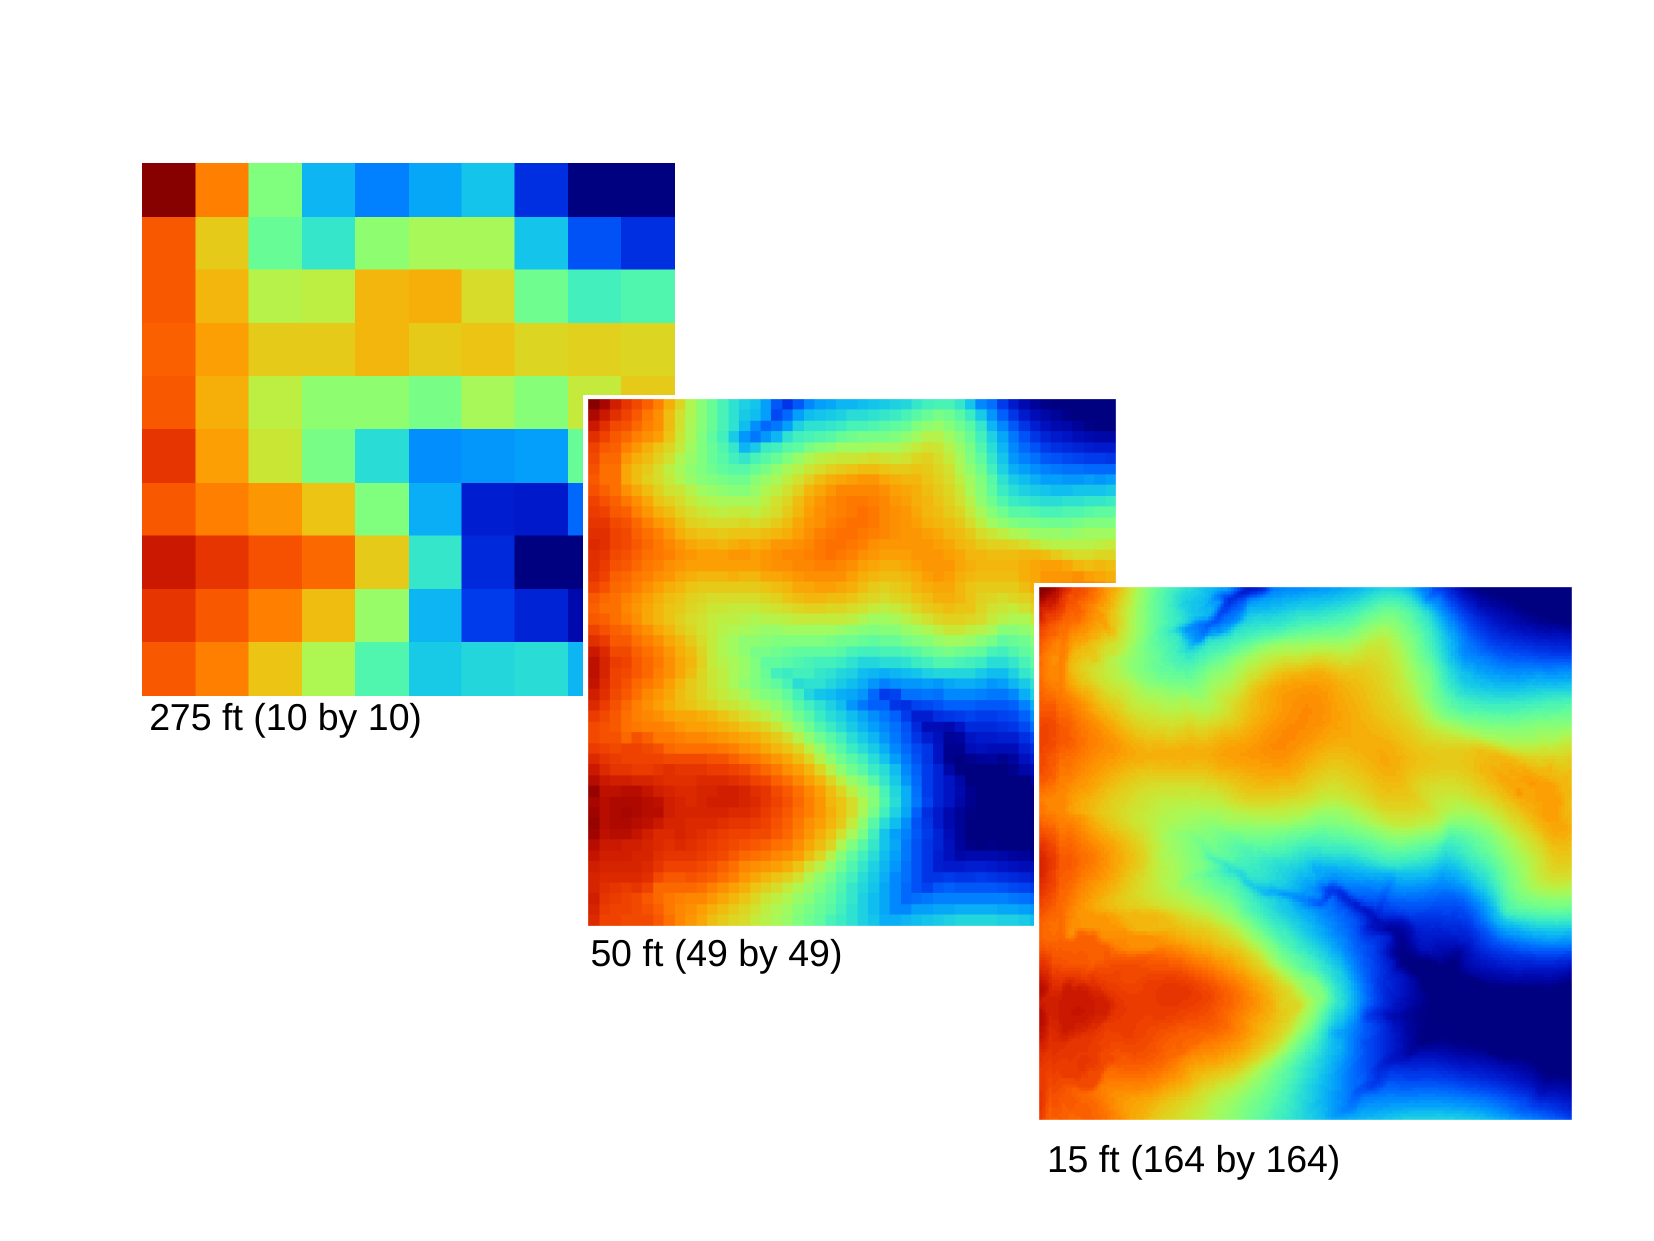

#
275 ft (10 by 10)
50 ft (49 by 49)
15 ft (164 by 164)